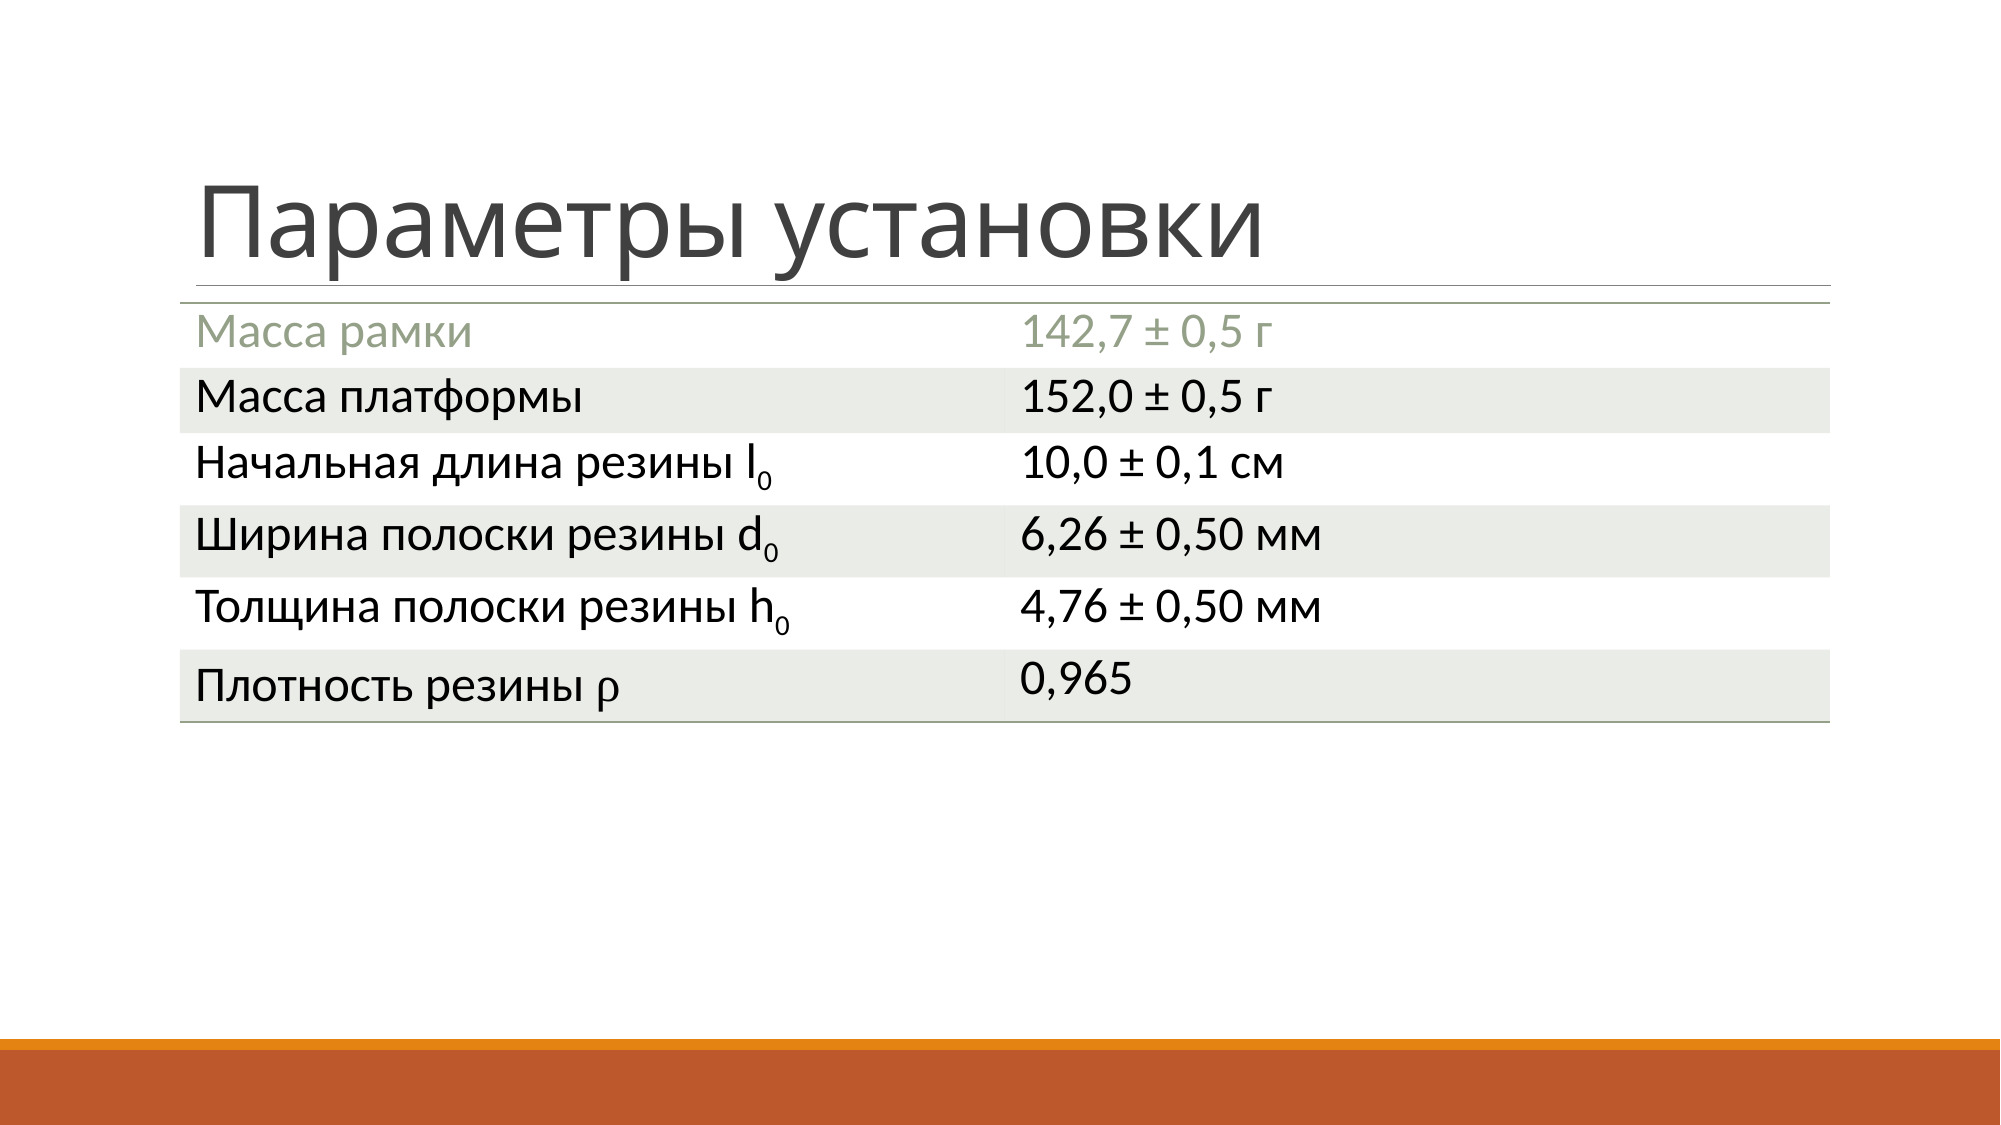

# Параметры установки
| Масса рамки | 142,7 ± 0,5 г |
| --- | --- |
| Масса платформы | 152,0 ± 0,5 г |
| Начальная длина резины l0 | 10,0 ± 0,1 см |
| Ширина полоски резины d0 | 6,26 ± 0,50 мм |
| Толщина полоски резины h0 | 4,76 ± 0,50 мм |
| Плотность резины ρ | 0,965 |